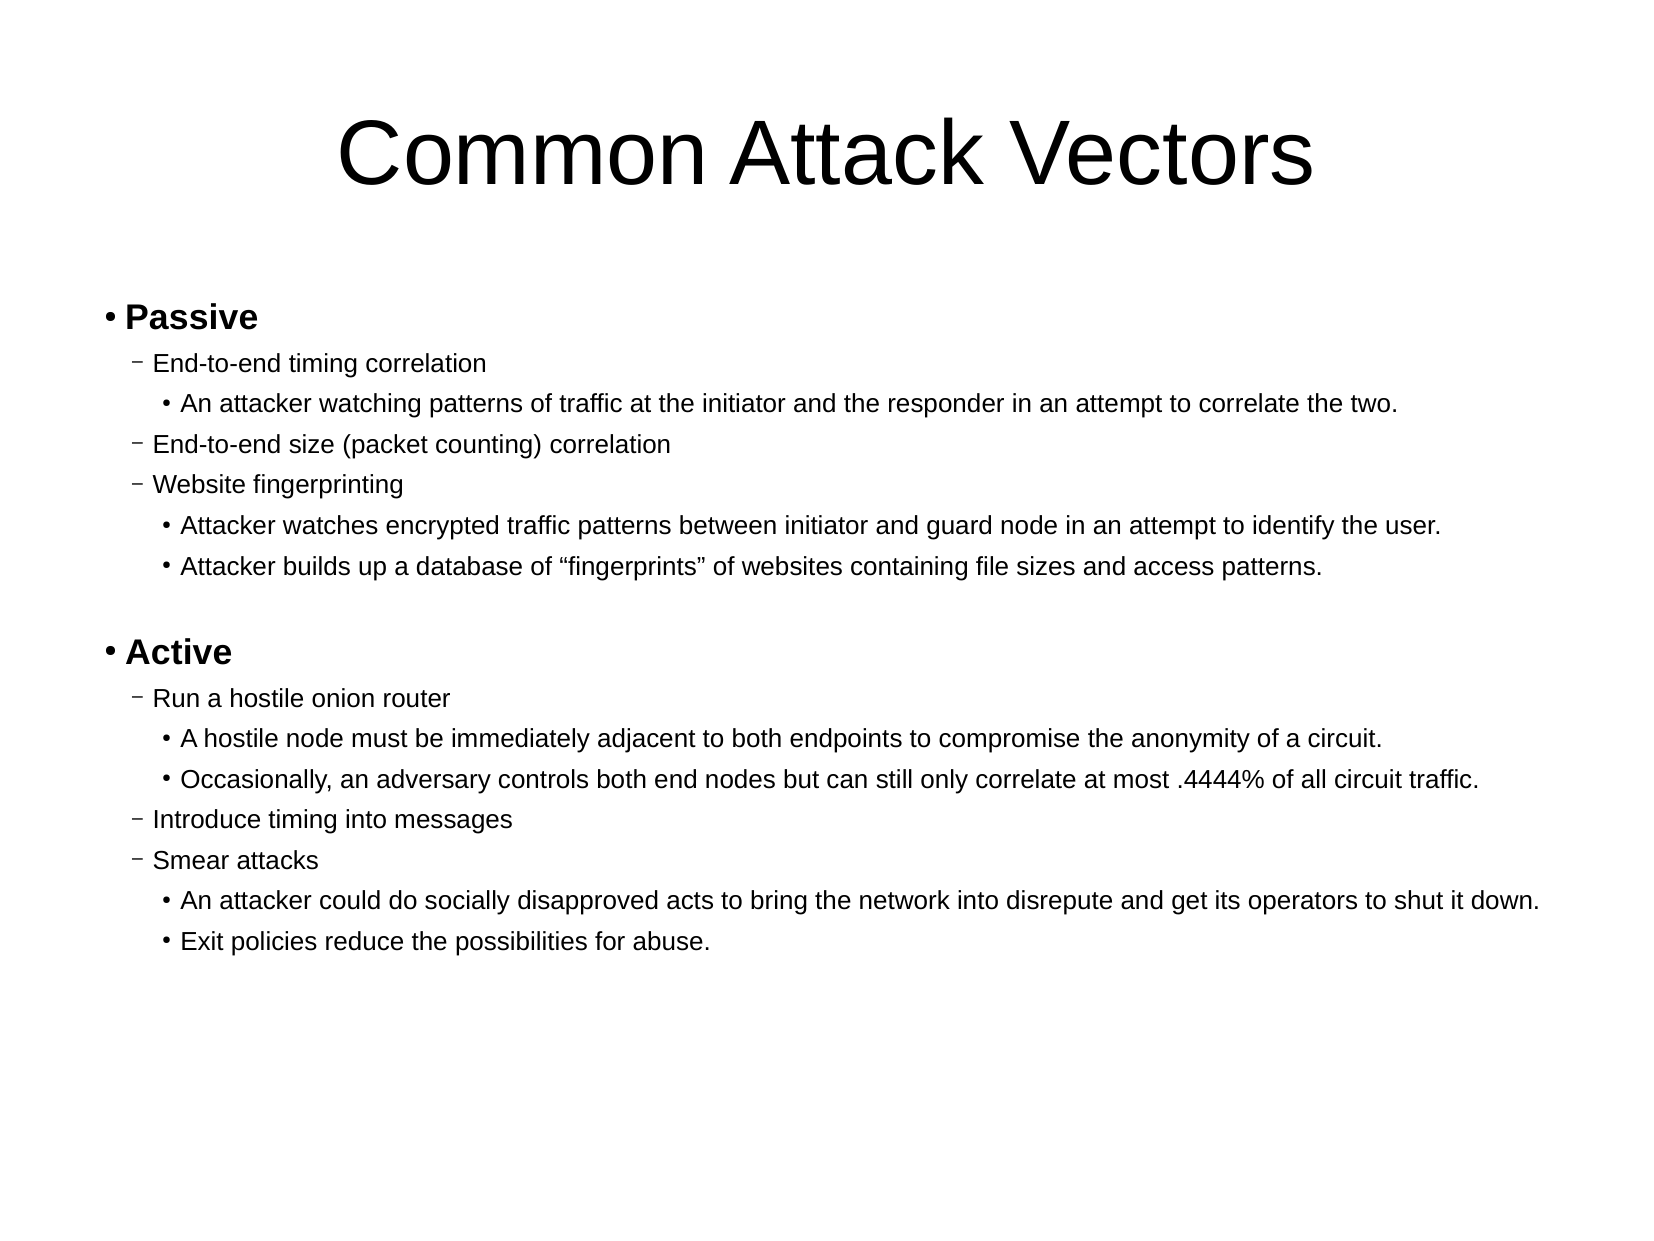

# Common Attack Vectors
Passive
End-to-end timing correlation
An attacker watching patterns of traffic at the initiator and the responder in an attempt to correlate the two.
End-to-end size (packet counting) correlation
Website fingerprinting
Attacker watches encrypted traffic patterns between initiator and guard node in an attempt to identify the user.
Attacker builds up a database of “fingerprints” of websites containing file sizes and access patterns.
Active
Run a hostile onion router
A hostile node must be immediately adjacent to both endpoints to compromise the anonymity of a circuit.
Occasionally, an adversary controls both end nodes but can still only correlate at most .4444% of all circuit traffic.
Introduce timing into messages
Smear attacks
An attacker could do socially disapproved acts to bring the network into disrepute and get its operators to shut it down.
Exit policies reduce the possibilities for abuse.